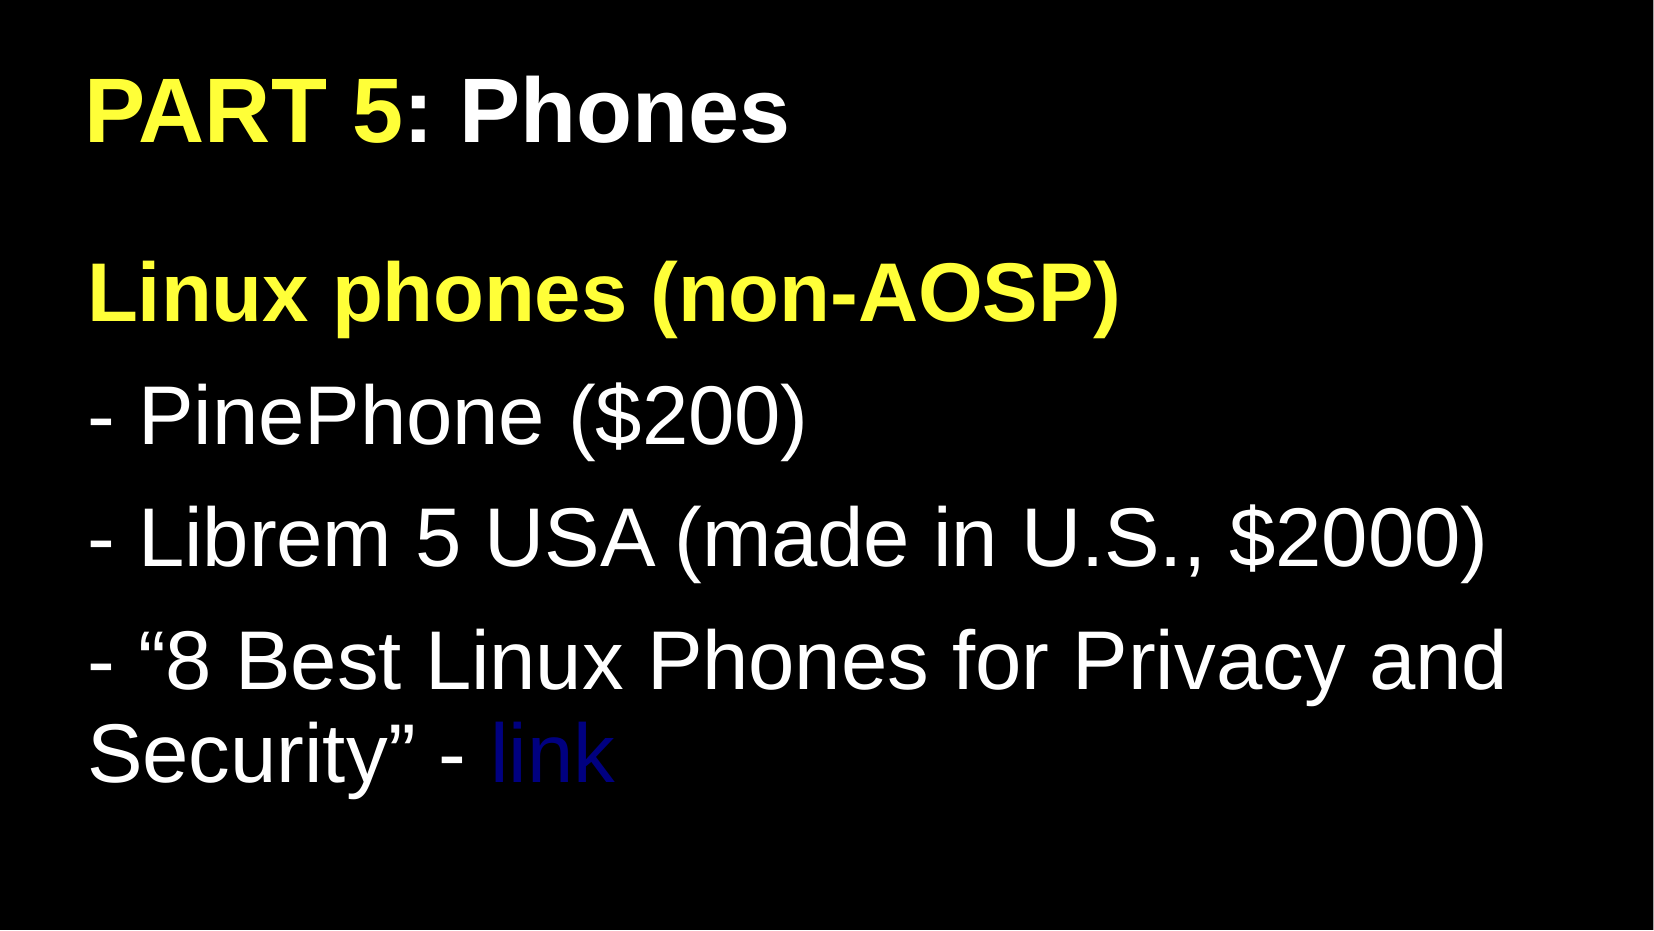

# PART 5: Phones
Linux phones (non-AOSP)
- PinePhone ($200)
- Librem 5 USA (made in U.S., $2000)
- “8 Best Linux Phones for Privacy and Security” - link